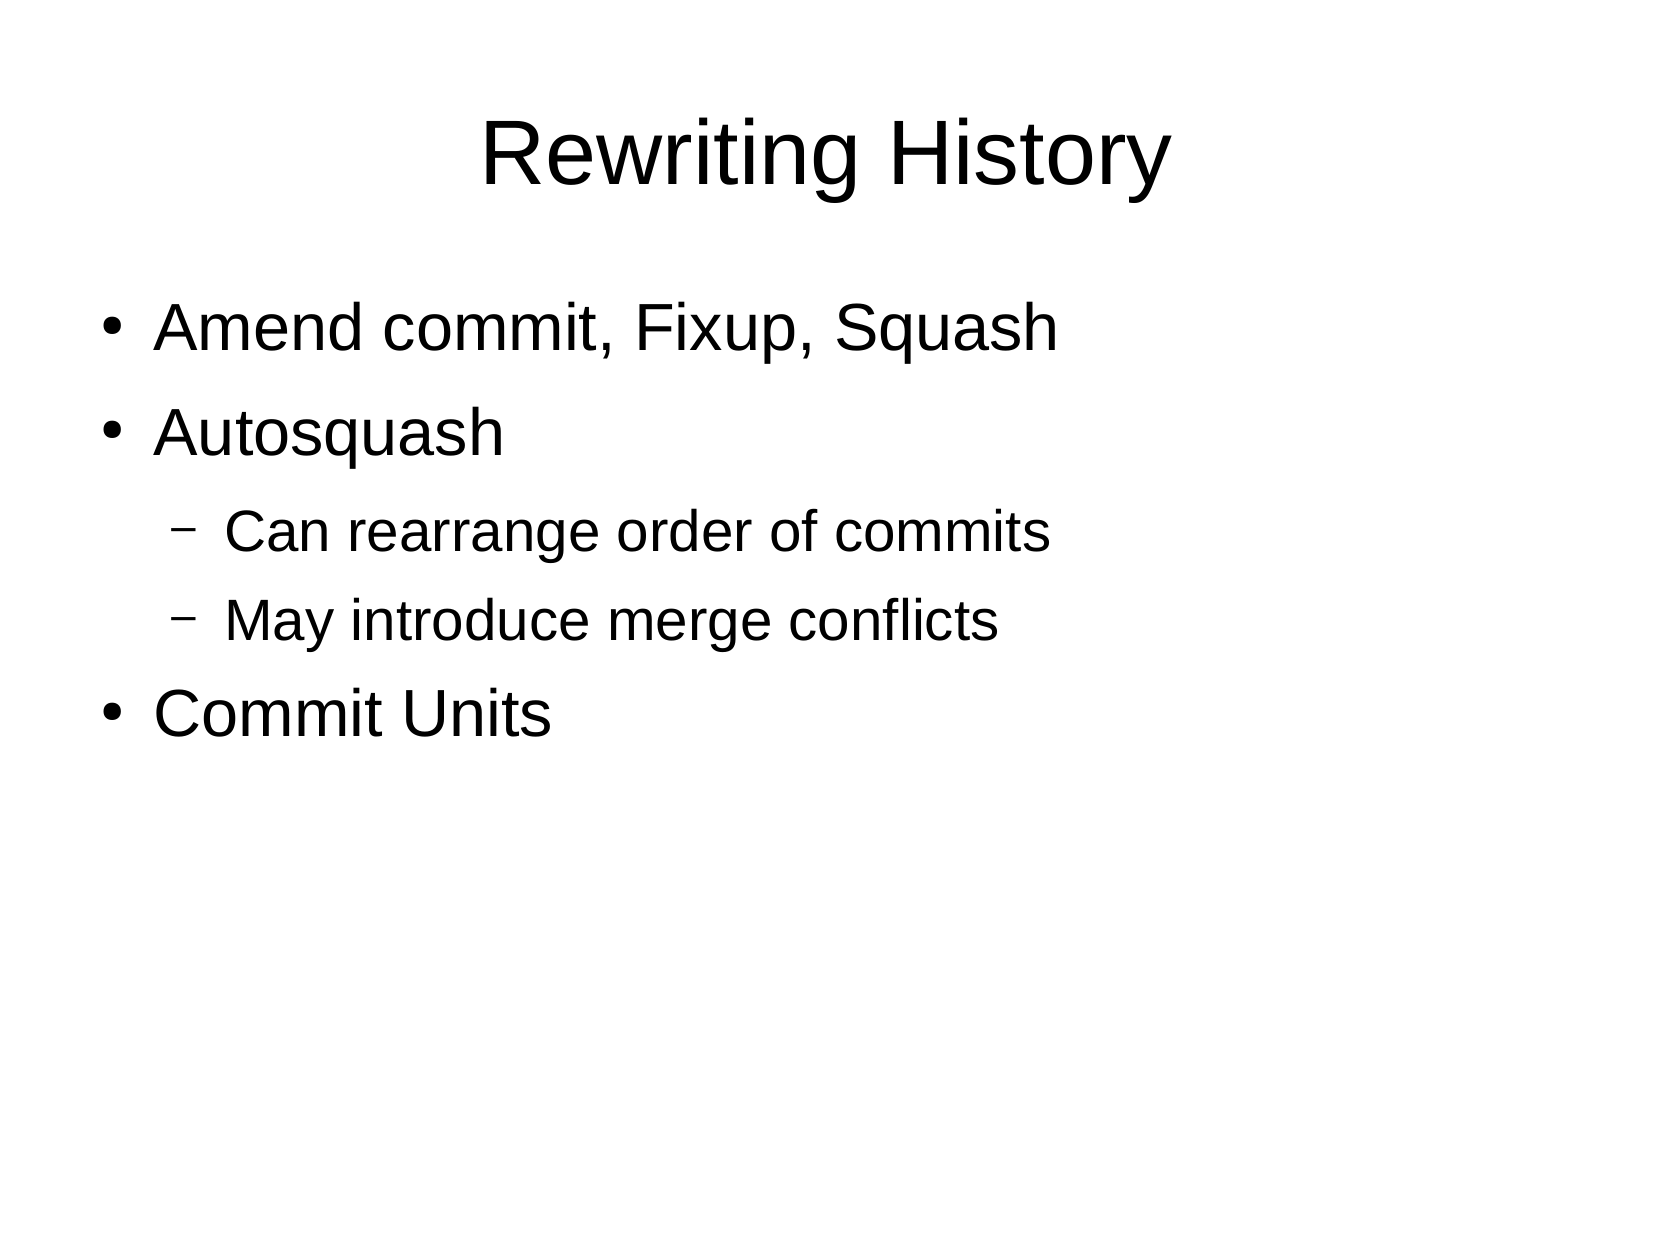

# Rewriting History
Amend commit, Fixup, Squash
Autosquash
Can rearrange order of commits
May introduce merge conflicts
Commit Units